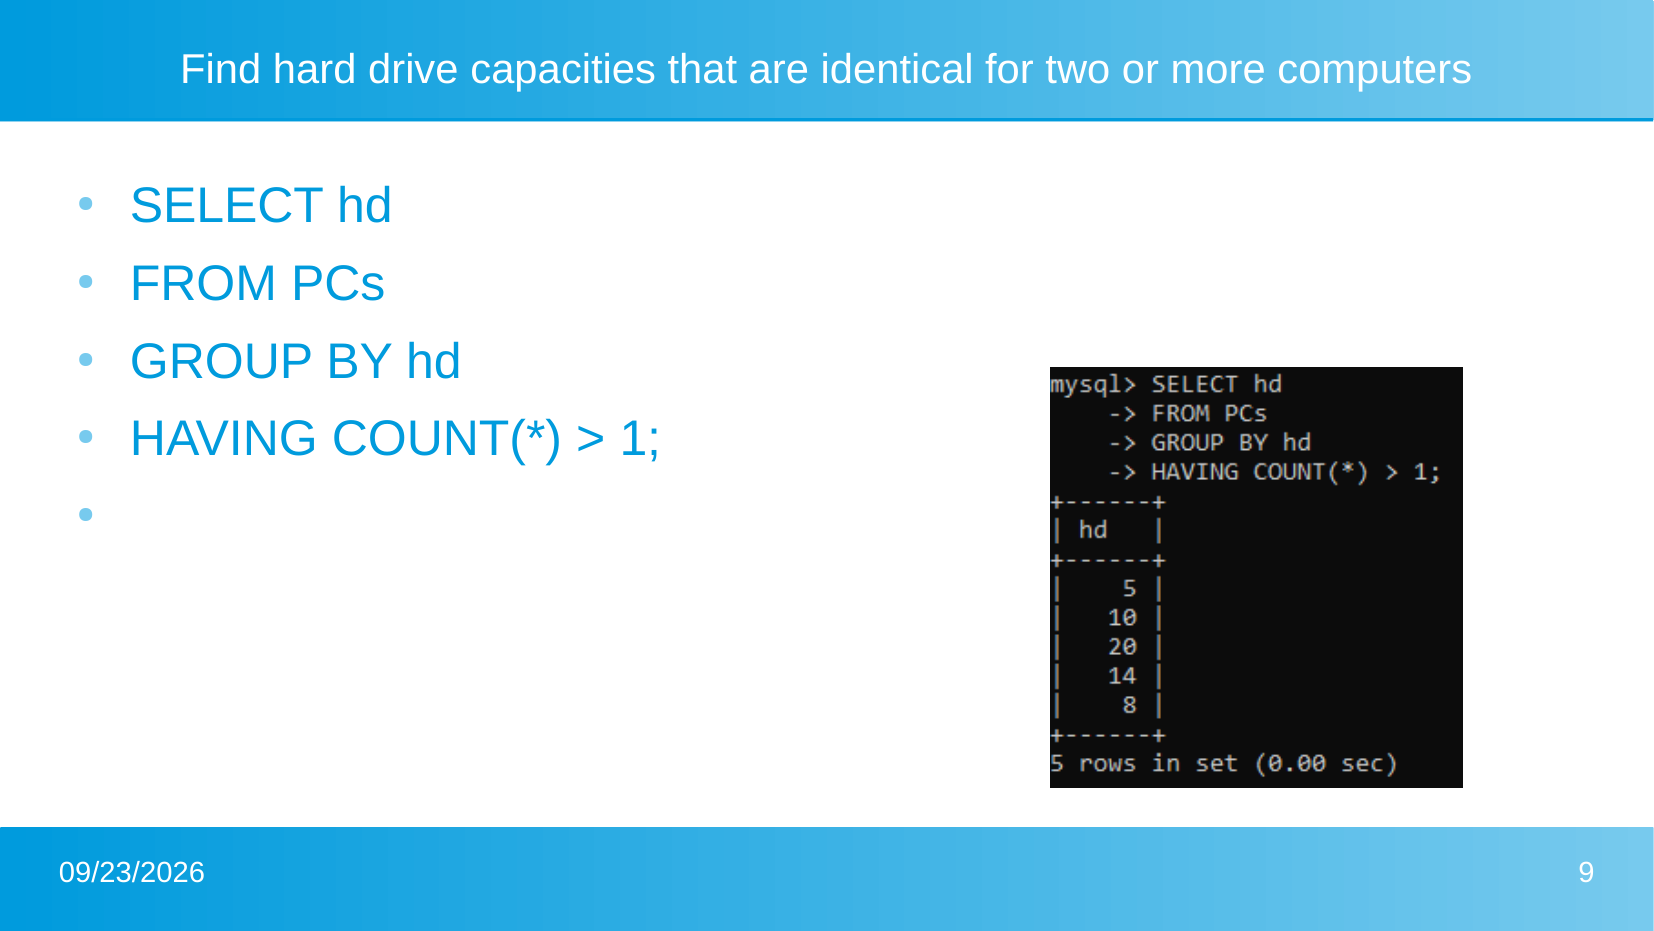

# Find hard drive capacities that are identical for two or more computers
SELECT hd
FROM PCs
GROUP BY hd
HAVING COUNT(*) > 1;
9